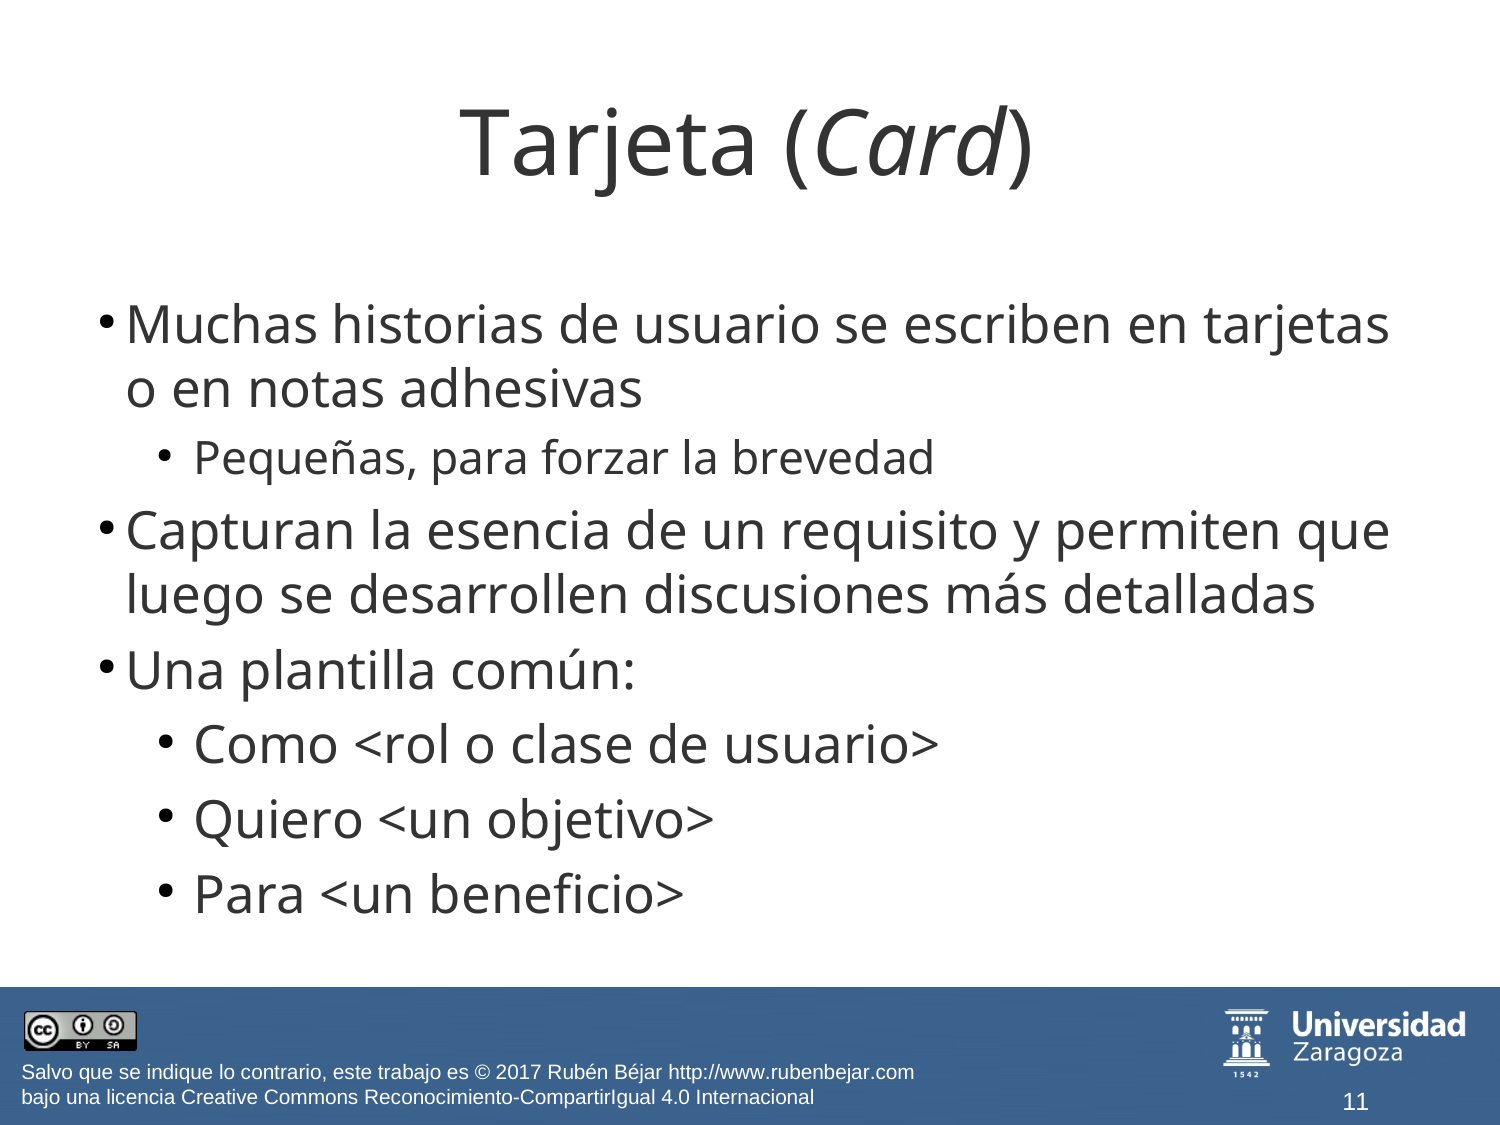

# Tarjeta (Card)
Muchas historias de usuario se escriben en tarjetas o en notas adhesivas
Pequeñas, para forzar la brevedad
Capturan la esencia de un requisito y permiten que luego se desarrollen discusiones más detalladas
Una plantilla común:
Como <rol o clase de usuario>
Quiero <un objetivo>
Para <un beneficio>